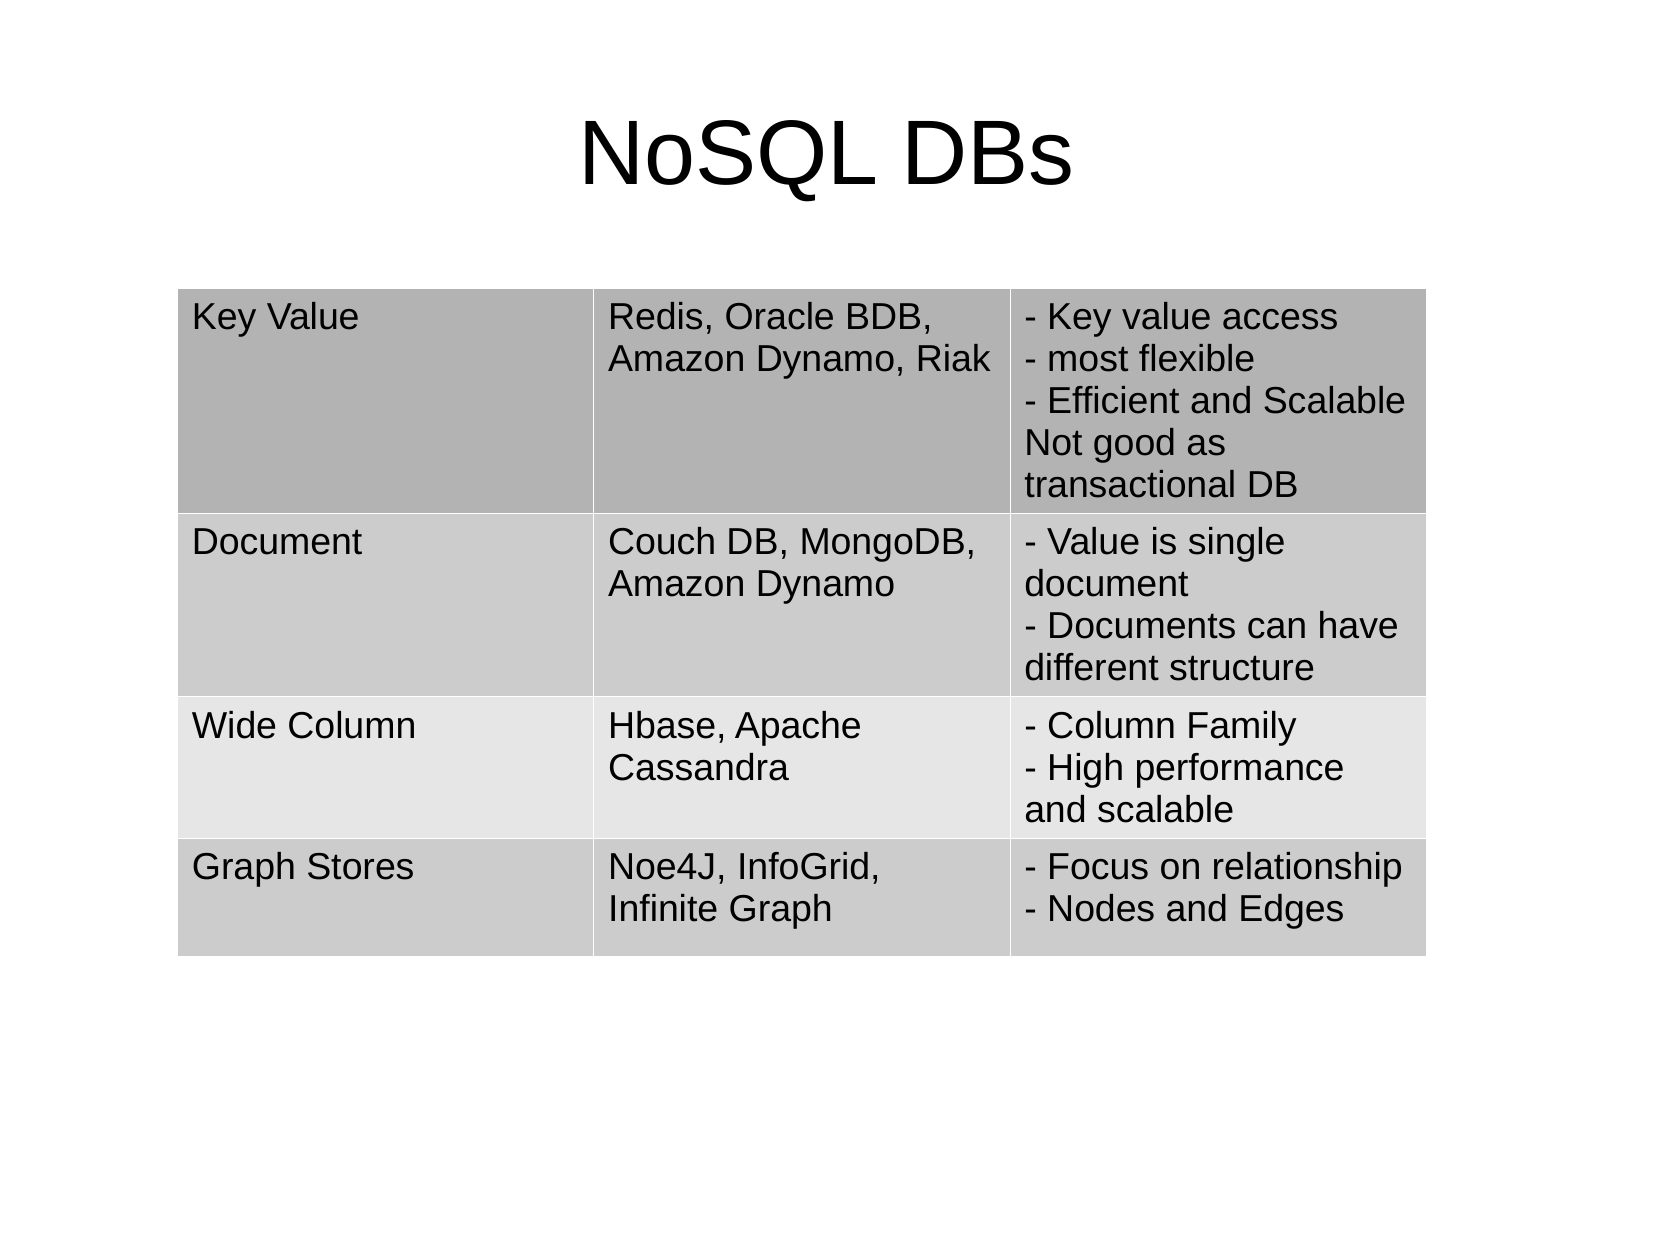

# NoSQL DBs
| Key Value | Redis, Oracle BDB, Amazon Dynamo, Riak | - Key value access - most flexible - Efficient and Scalable Not good as transactional DB |
| --- | --- | --- |
| Document | Couch DB, MongoDB, Amazon Dynamo | - Value is single document - Documents can have different structure |
| Wide Column | Hbase, Apache Cassandra | - Column Family - High performance and scalable |
| Graph Stores | Noe4J, InfoGrid, Infinite Graph | - Focus on relationship - Nodes and Edges |